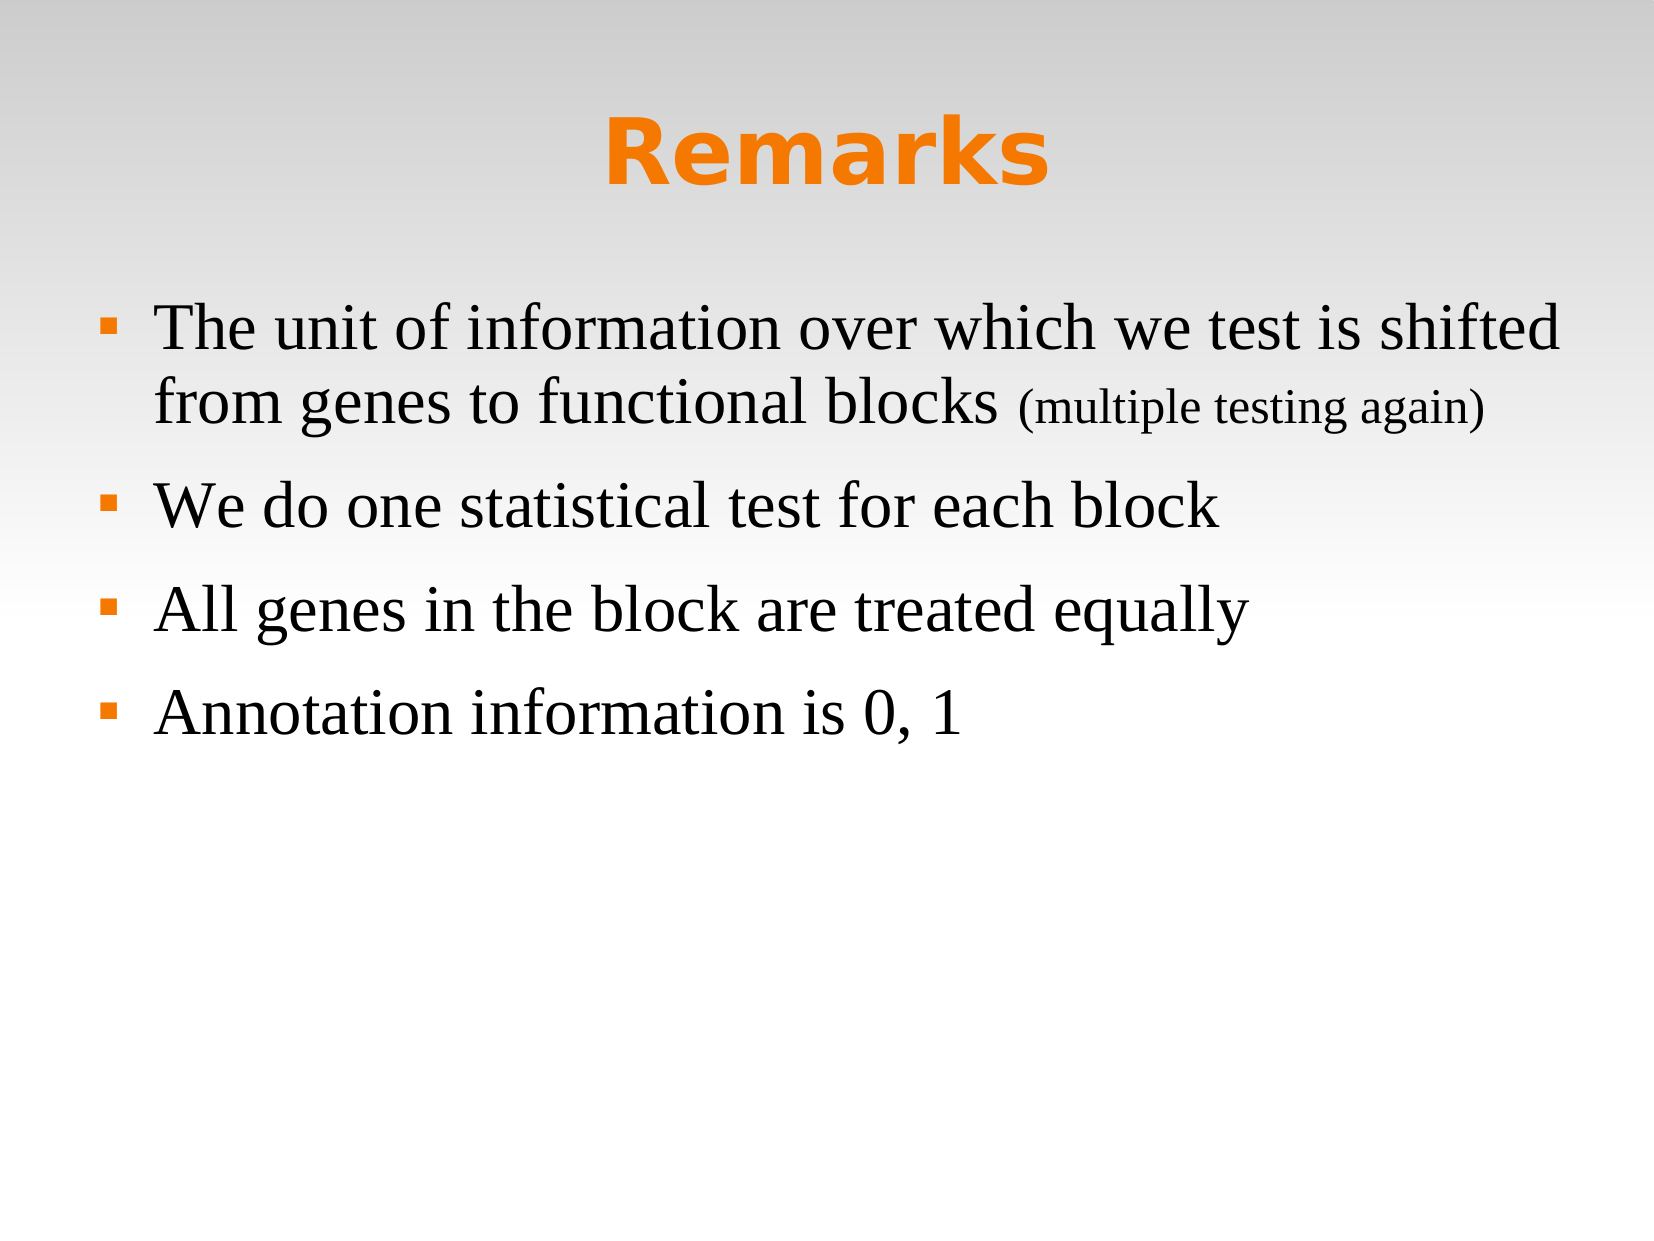

# Remarks
The unit of information over which we test is shifted from genes to functional blocks (multiple testing again)
We do one statistical test for each block
All genes in the block are treated equally
Annotation information is 0, 1